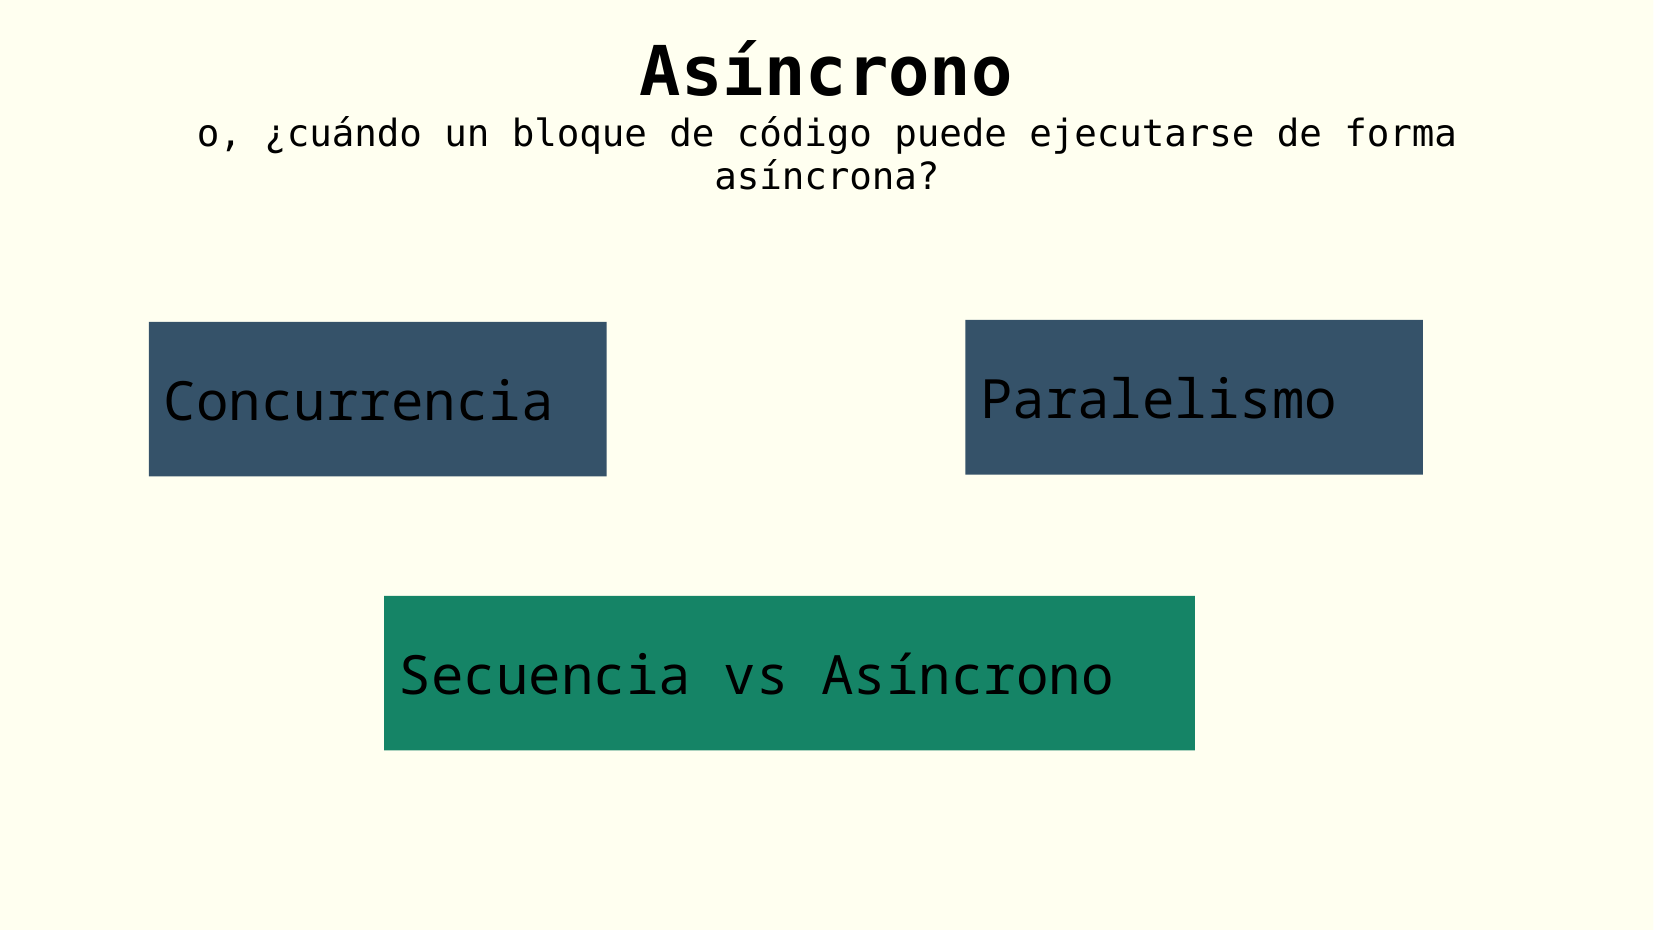

# Asíncrono o, ¿cuándo un bloque de código puede ejecutarse de forma asíncrona?
Paralelismo
Concurrencia
Secuencia vs Asíncrono